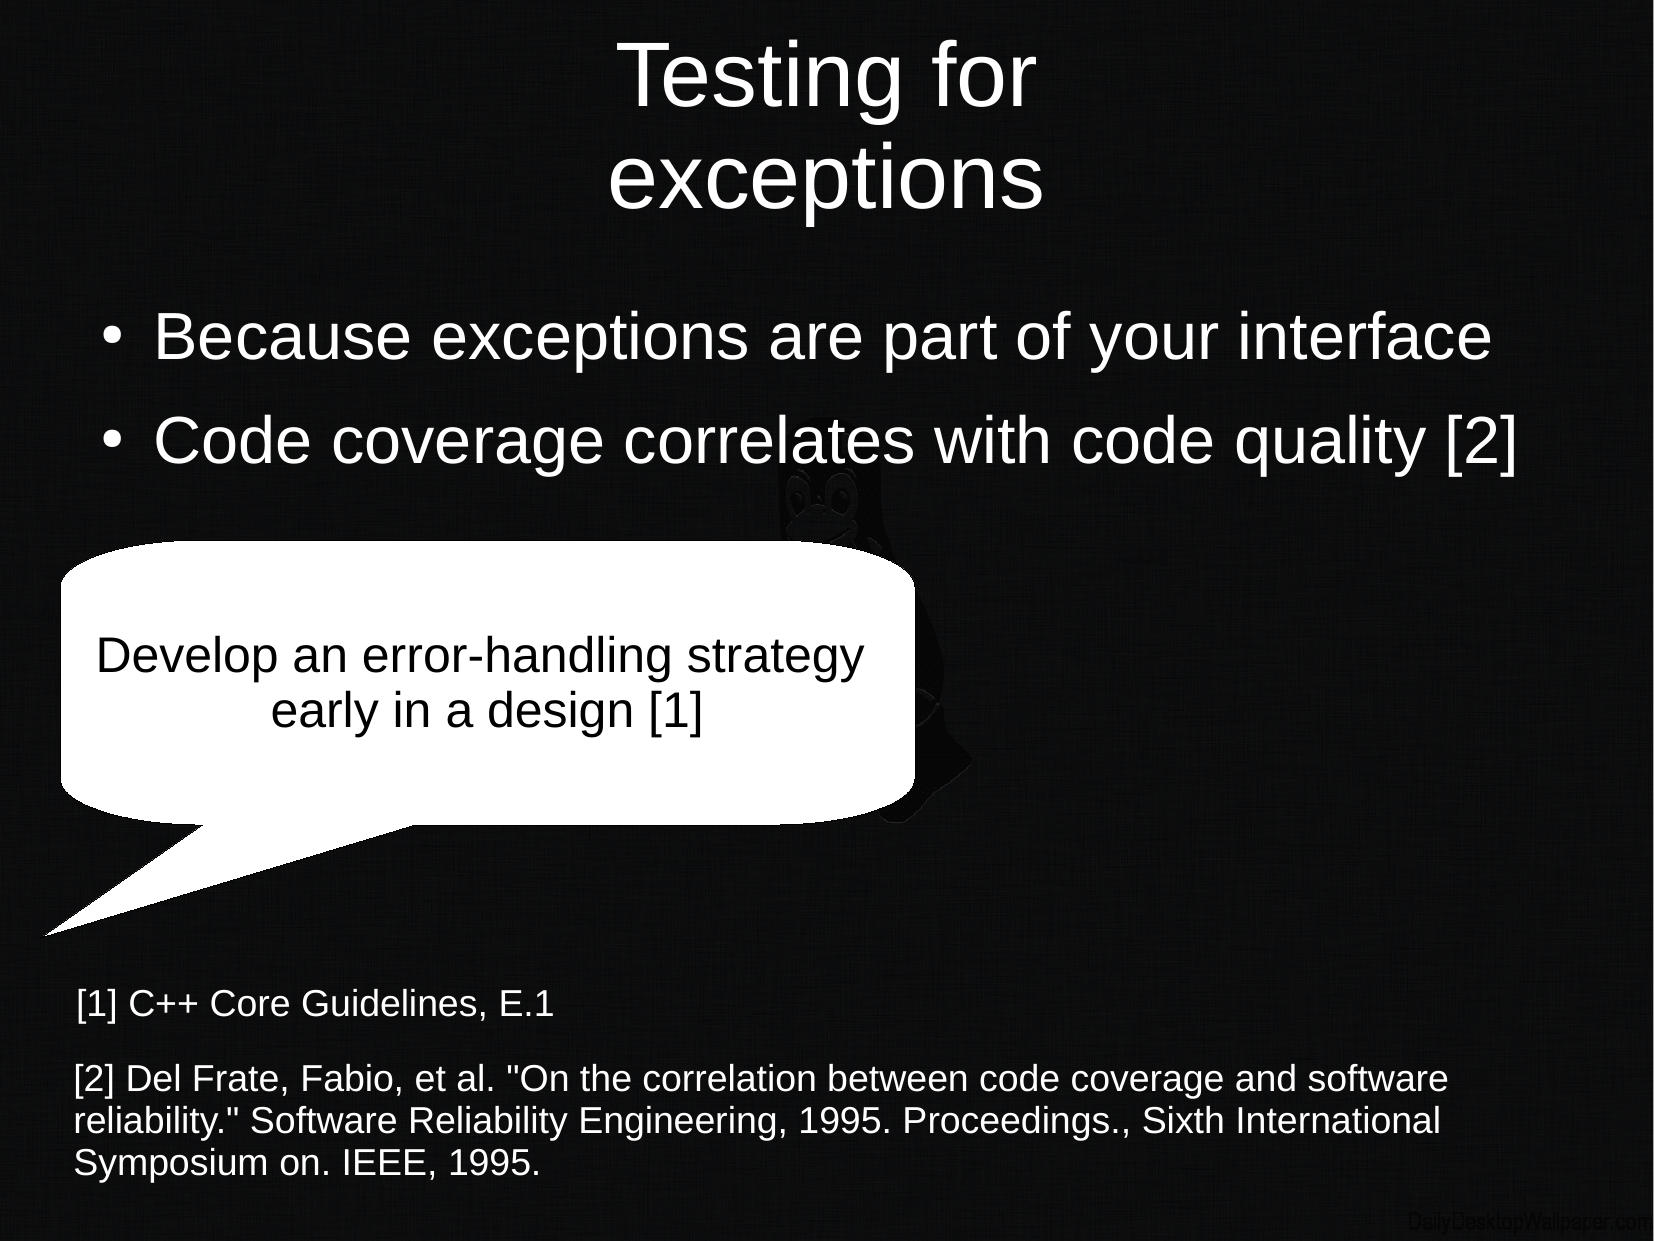

# Testing for exceptions
Because exceptions are part of your interface
Code coverage correlates with code quality [2]
Develop an error-handling strategy
early in a design [1]
[1] C++ Core Guidelines, E.1
[2] Del Frate, Fabio, et al. "On the correlation between code coverage and software reliability." Software Reliability Engineering, 1995. Proceedings., Sixth International Symposium on. IEEE, 1995.